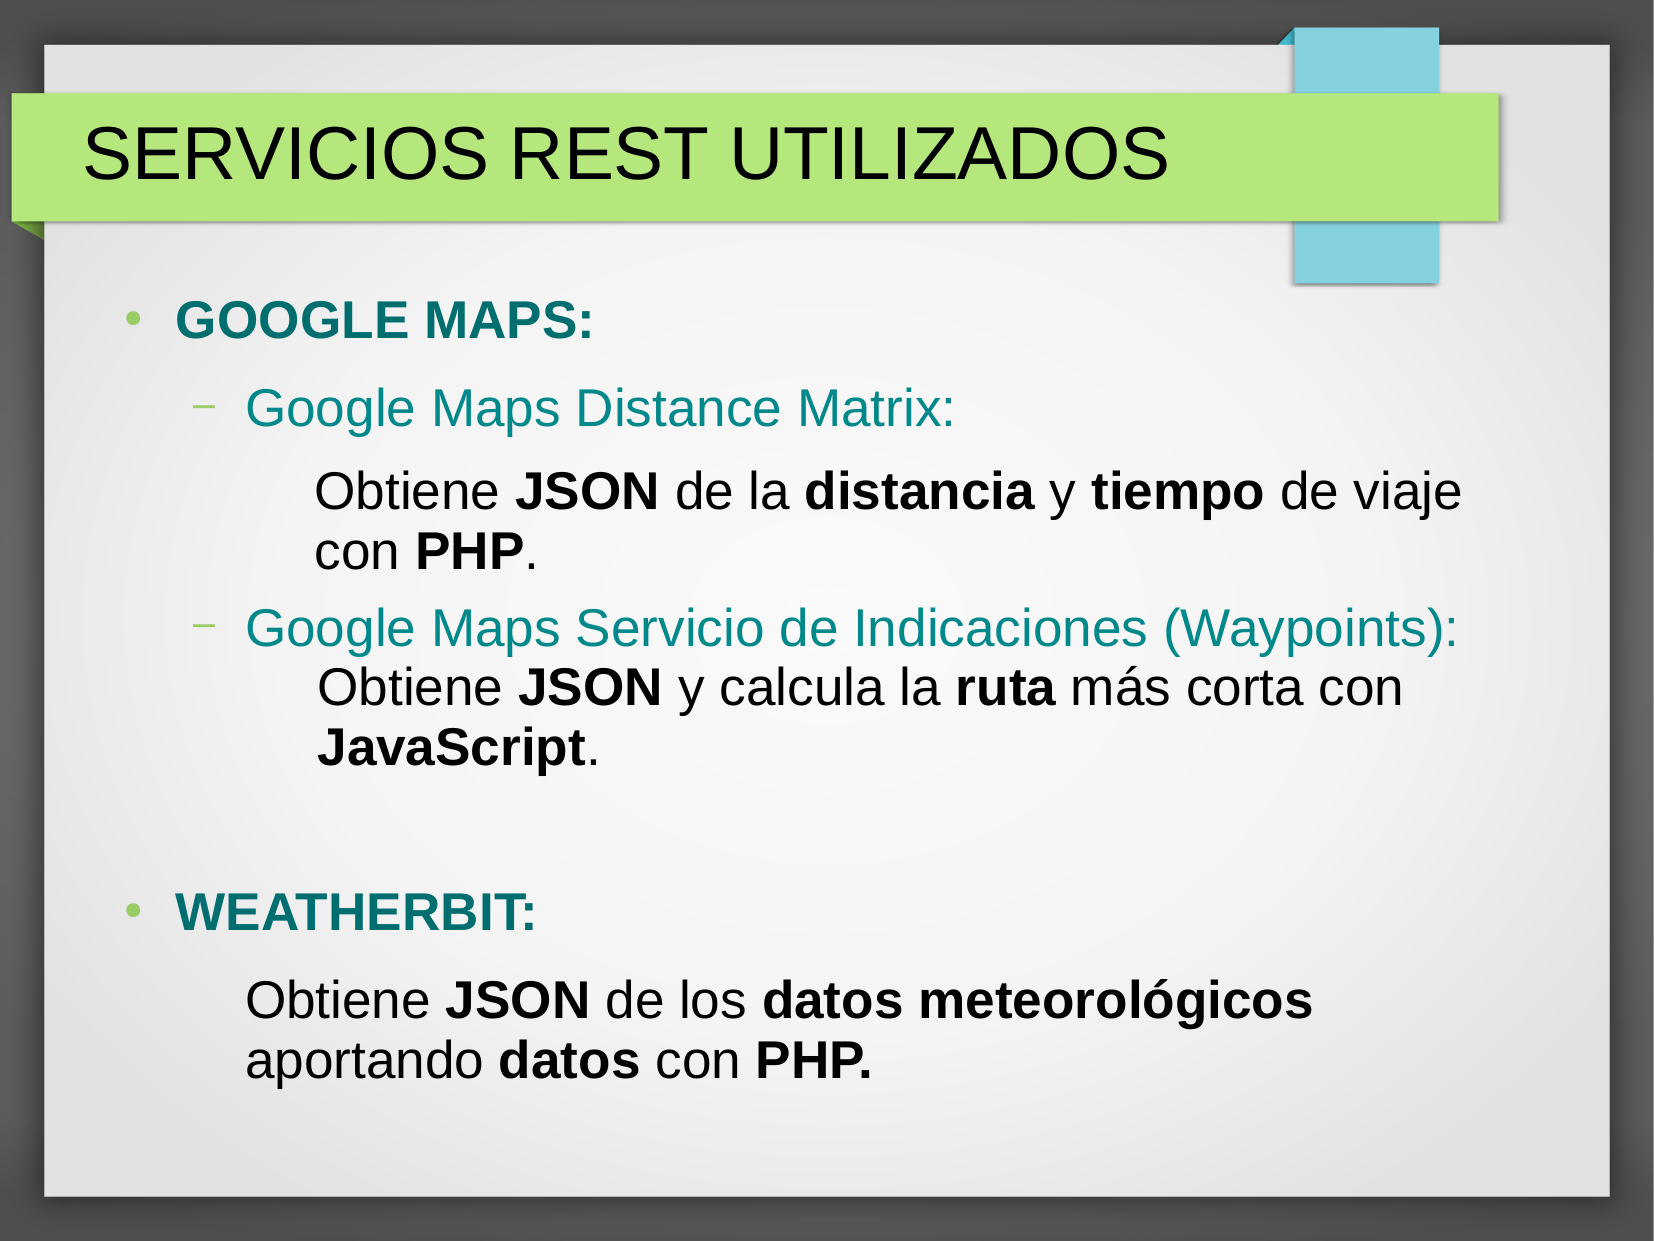

# SERVICIOS REST UTILIZADOS
GOOGLE MAPS:
Google Maps Distance Matrix:
Obtiene JSON de la distancia y tiempo de viaje con PHP.
Google Maps Servicio de Indicaciones (Waypoints): 	Obtiene JSON y calcula la ruta más corta con 		JavaScript.
WEATHERBIT:
Obtiene JSON de los datos meteorológicos aportando datos con PHP.